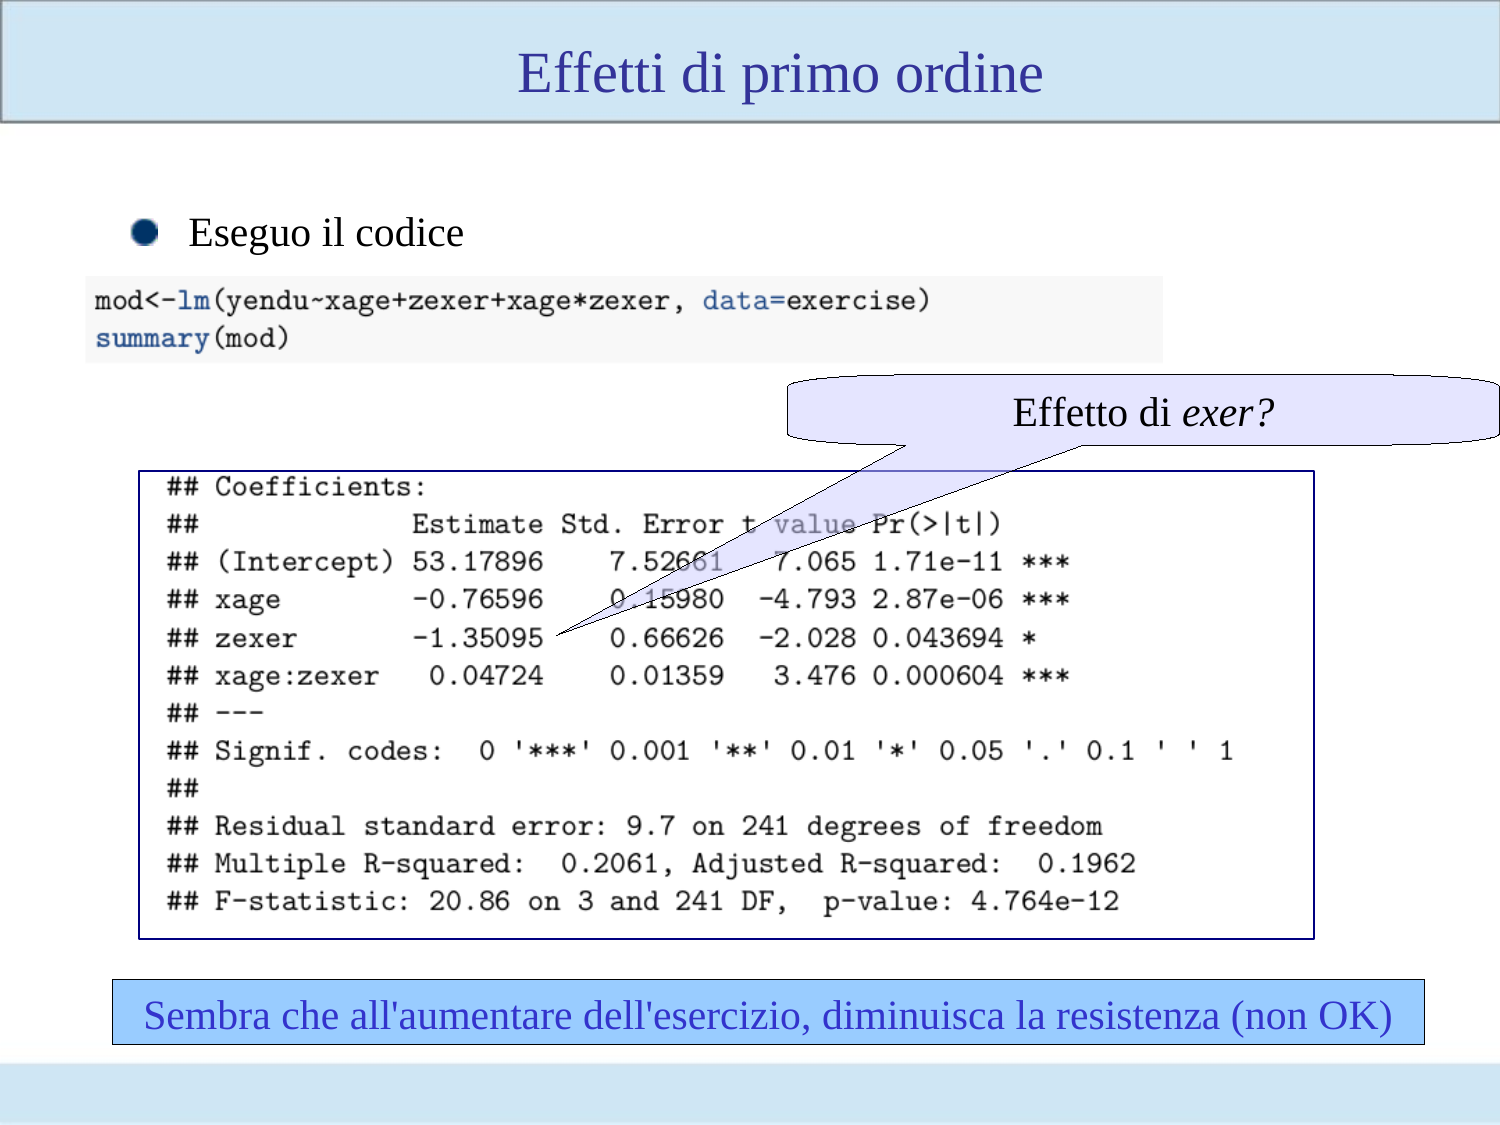

# Effetti di primo ordine
Eseguo il codice
Effetto di exer?
Sembra che all'aumentare dell'esercizio, diminuisca la resistenza (non OK)